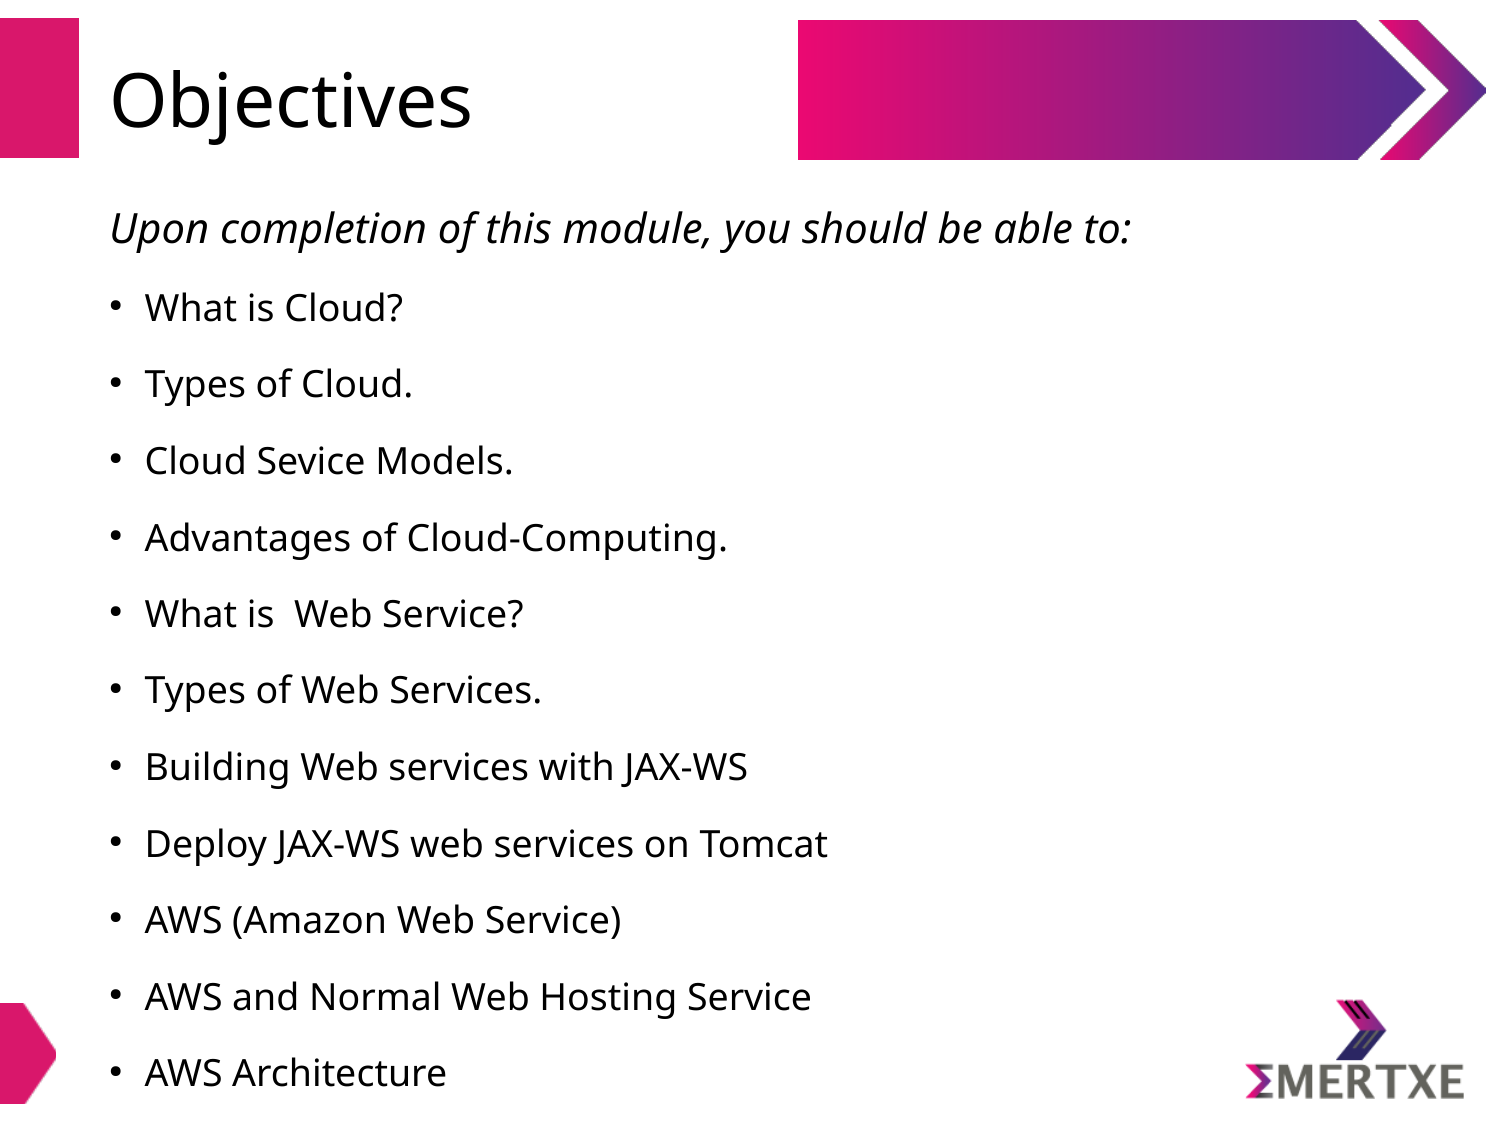

Objectives
Upon completion of this module, you should be able to:
What is Cloud?
Types of Cloud.
Cloud Sevice Models.
Advantages of Cloud-Computing.
What is Web Service?
Types of Web Services.
Building Web services with JAX-WS
Deploy JAX-WS web services on Tomcat
AWS (Amazon Web Service)
AWS and Normal Web Hosting Service
AWS Architecture